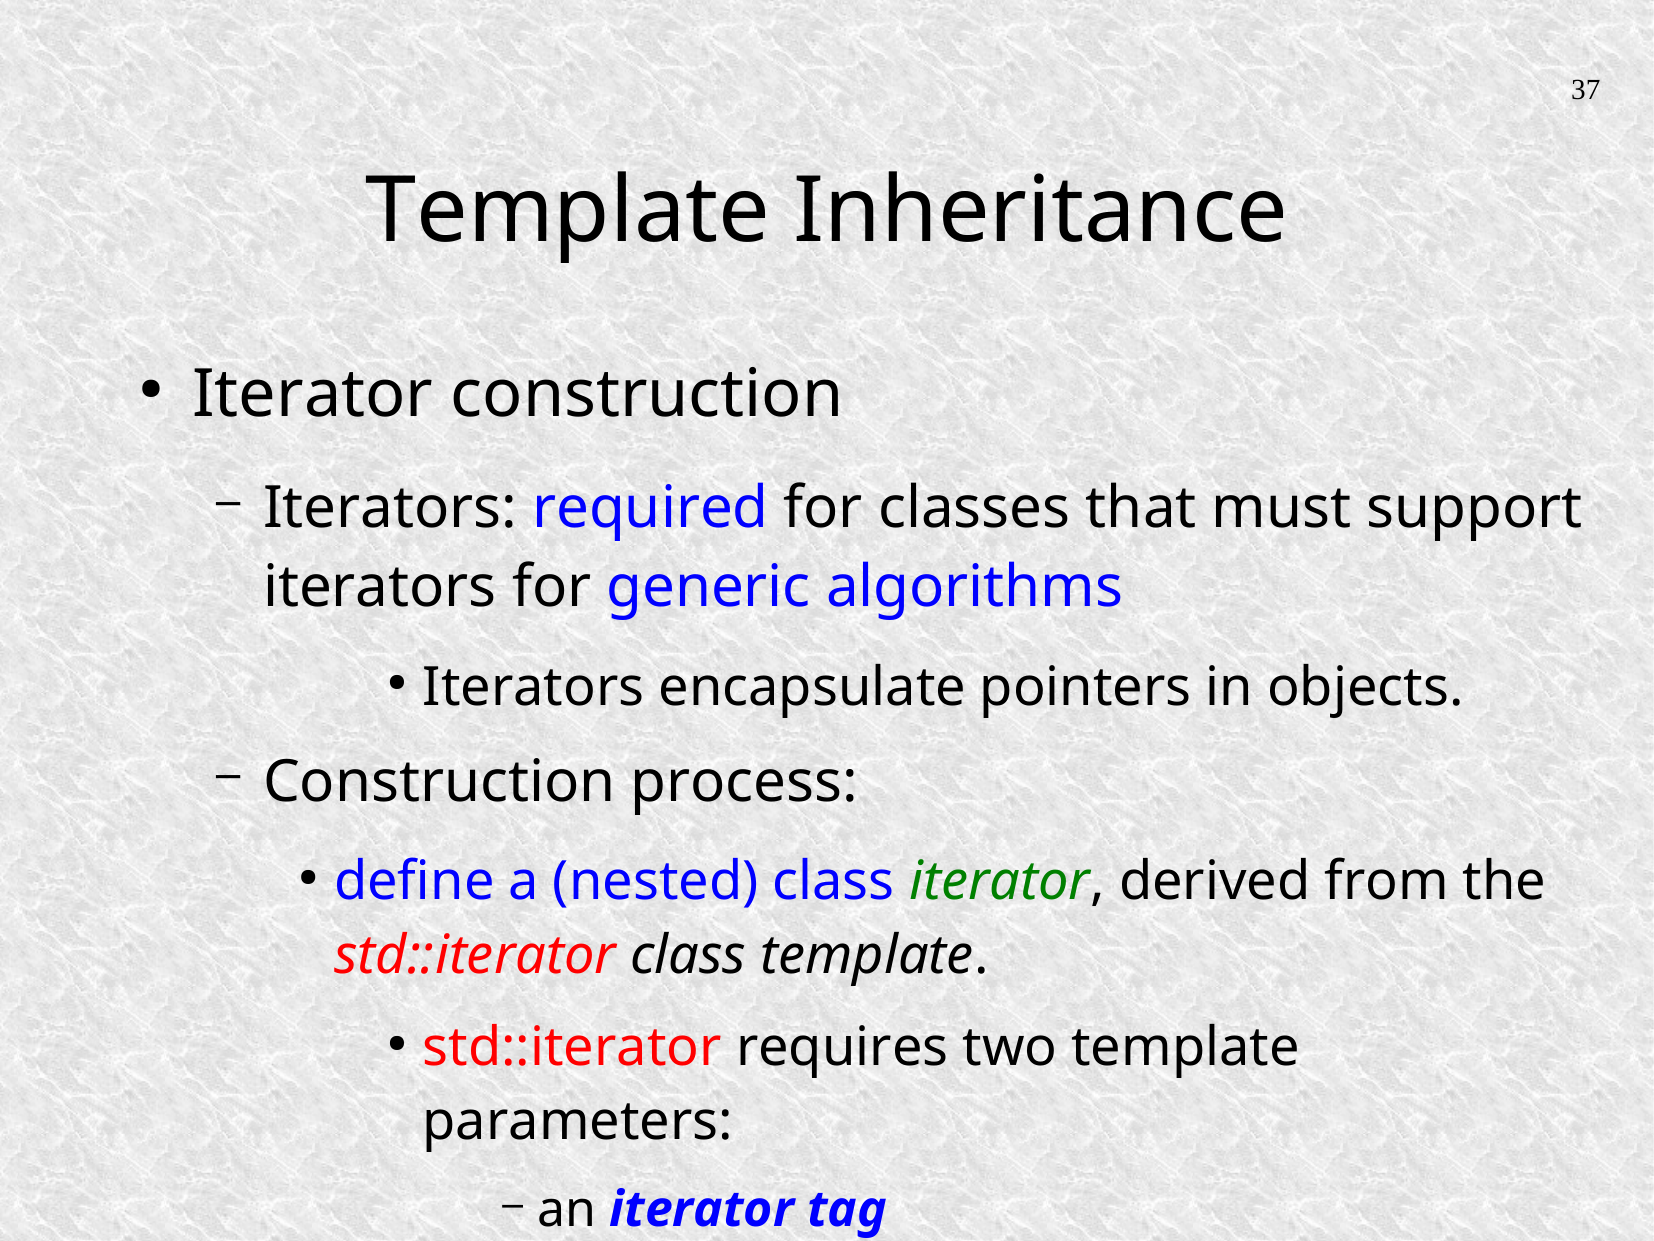

37
# Template Inheritance
Iterator construction
Iterators: required for classes that must support iterators for generic algorithms
Iterators encapsulate pointers in objects.
Construction process:
define a (nested) class iterator, derived from the std::iterator class template.
std::iterator requires two template parameters:
an iterator tag
the data type to which the iterator points.